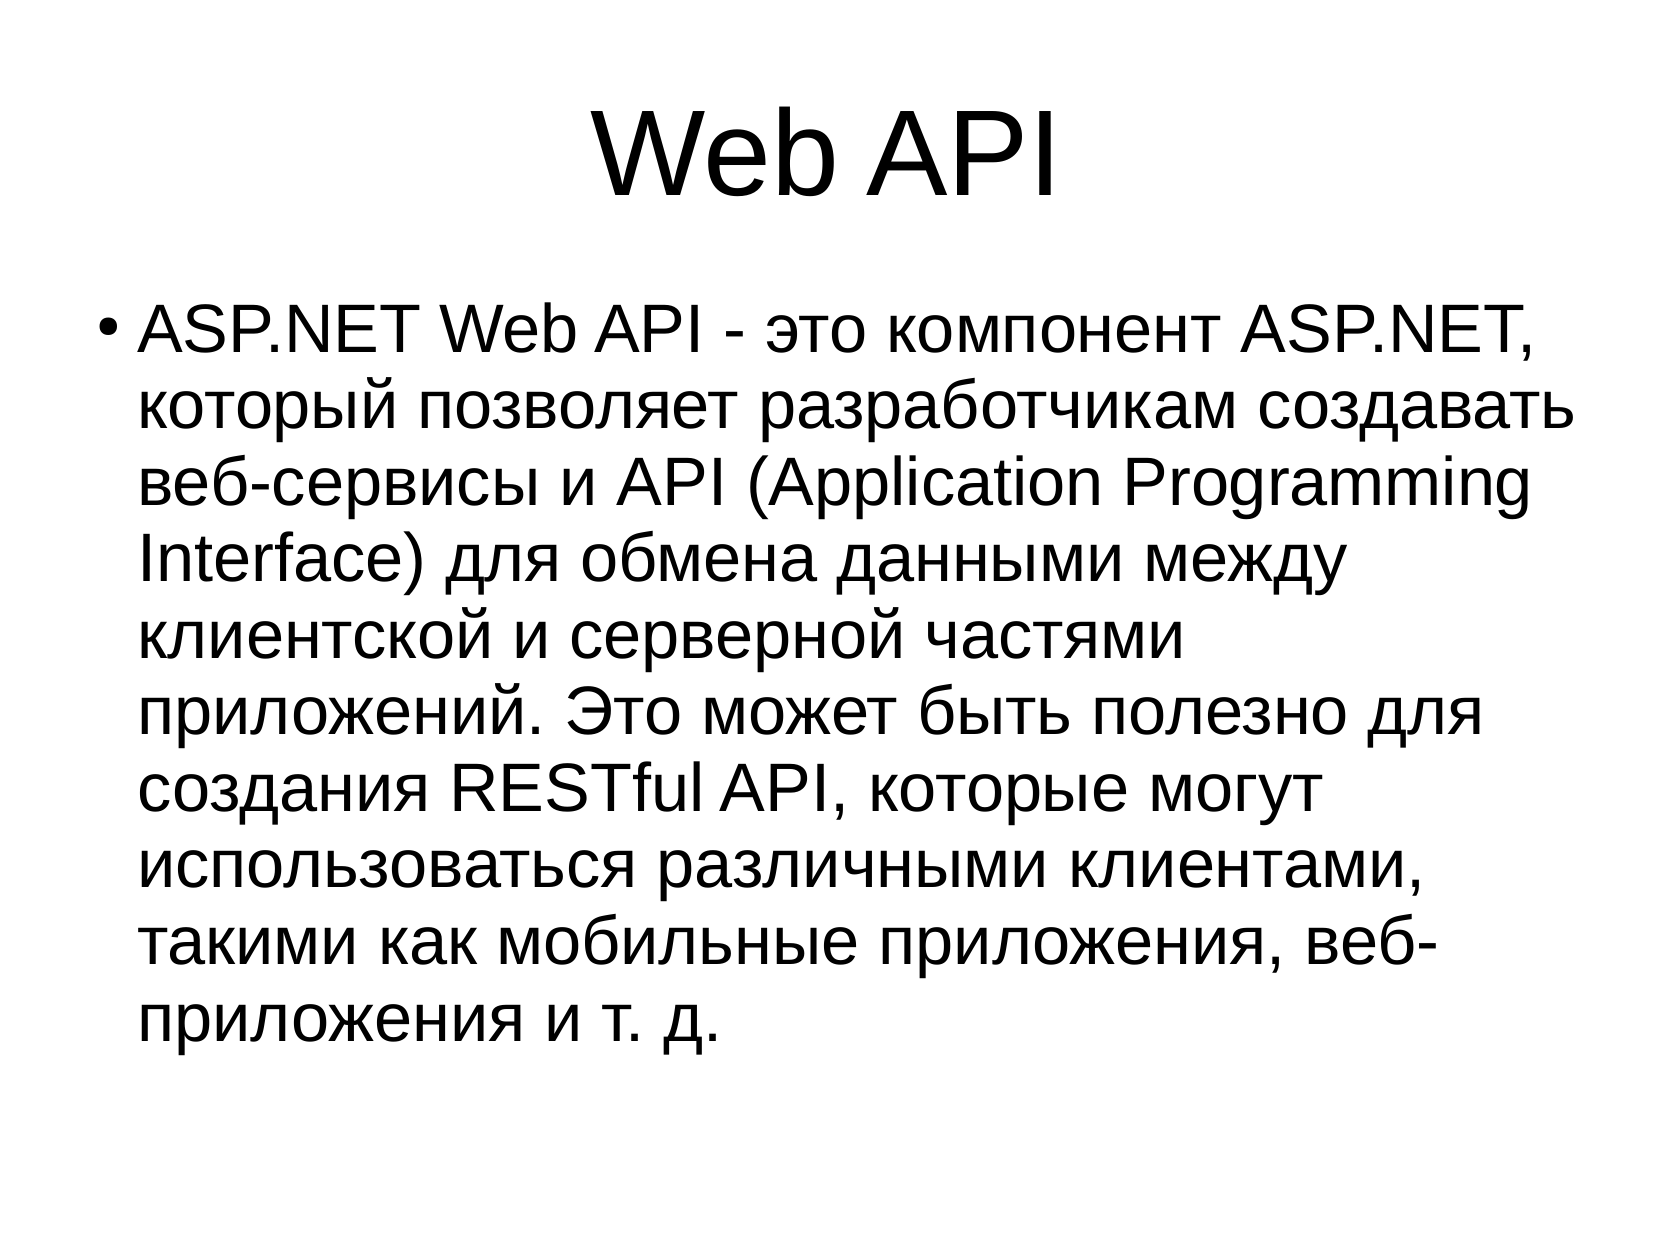

# Web API
ASP.NET Web API - это компонент ASP.NET, который позволяет разработчикам создавать веб-сервисы и API (Application Programming Interface) для обмена данными между клиентской и серверной частями приложений. Это может быть полезно для создания RESTful API, которые могут использоваться различными клиентами, такими как мобильные приложения, веб-приложения и т. д.